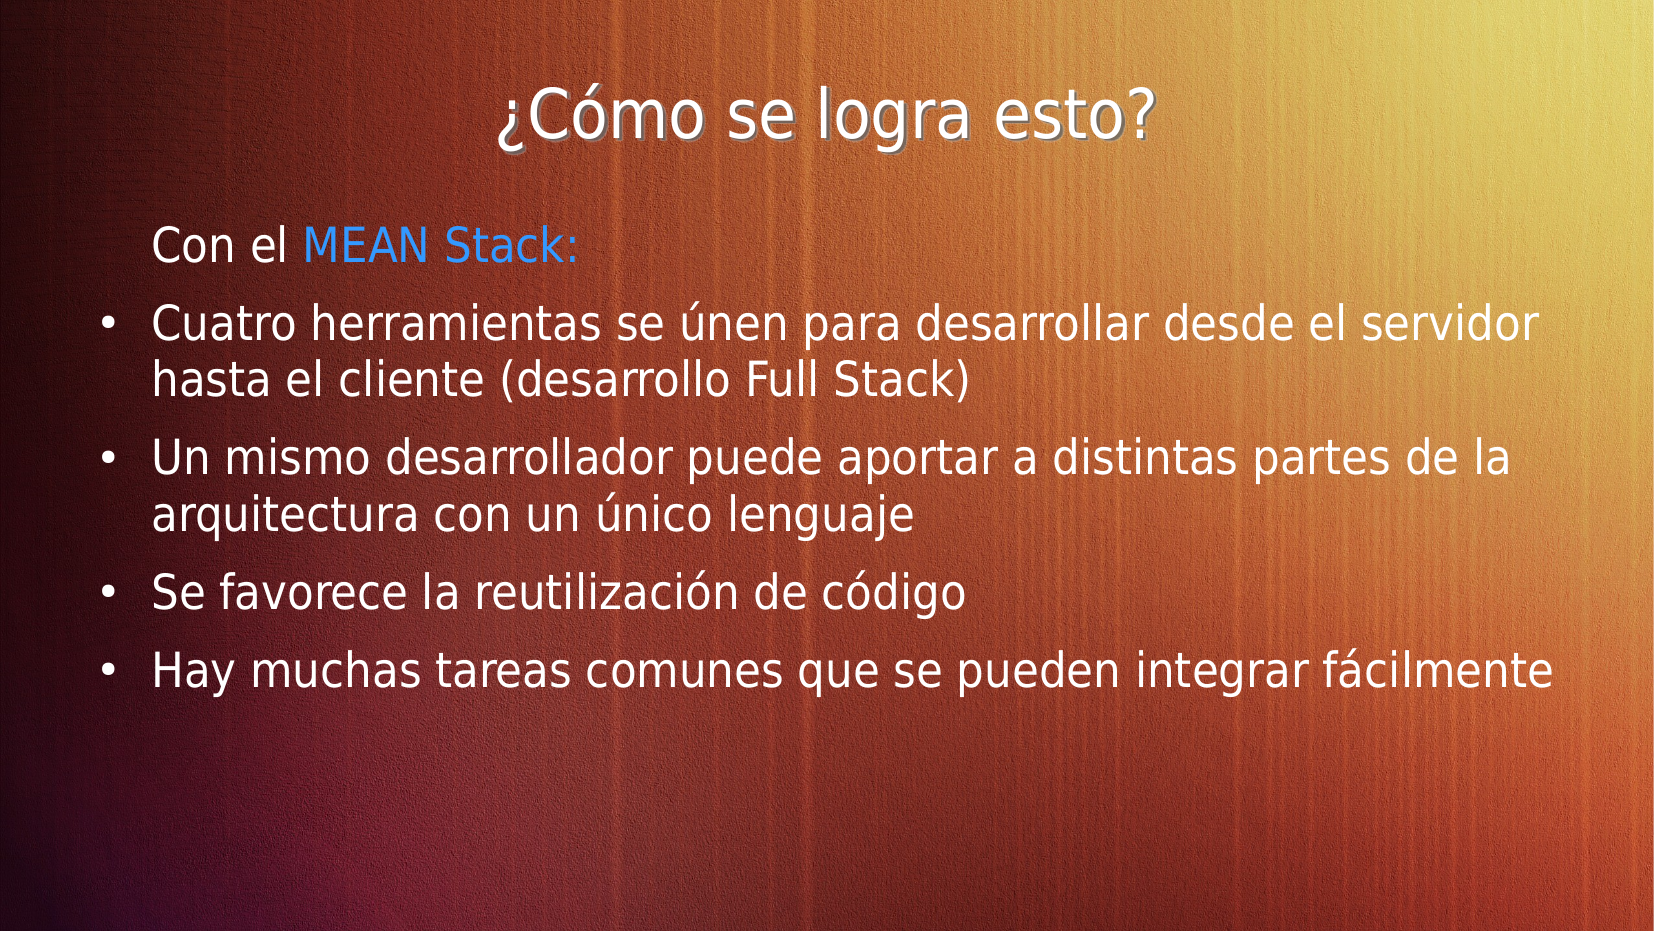

# ¿Cómo se logra esto?
Con el MEAN Stack:
Cuatro herramientas se únen para desarrollar desde el servidor hasta el cliente (desarrollo Full Stack)
Un mismo desarrollador puede aportar a distintas partes de la arquitectura con un único lenguaje
Se favorece la reutilización de código
Hay muchas tareas comunes que se pueden integrar fácilmente